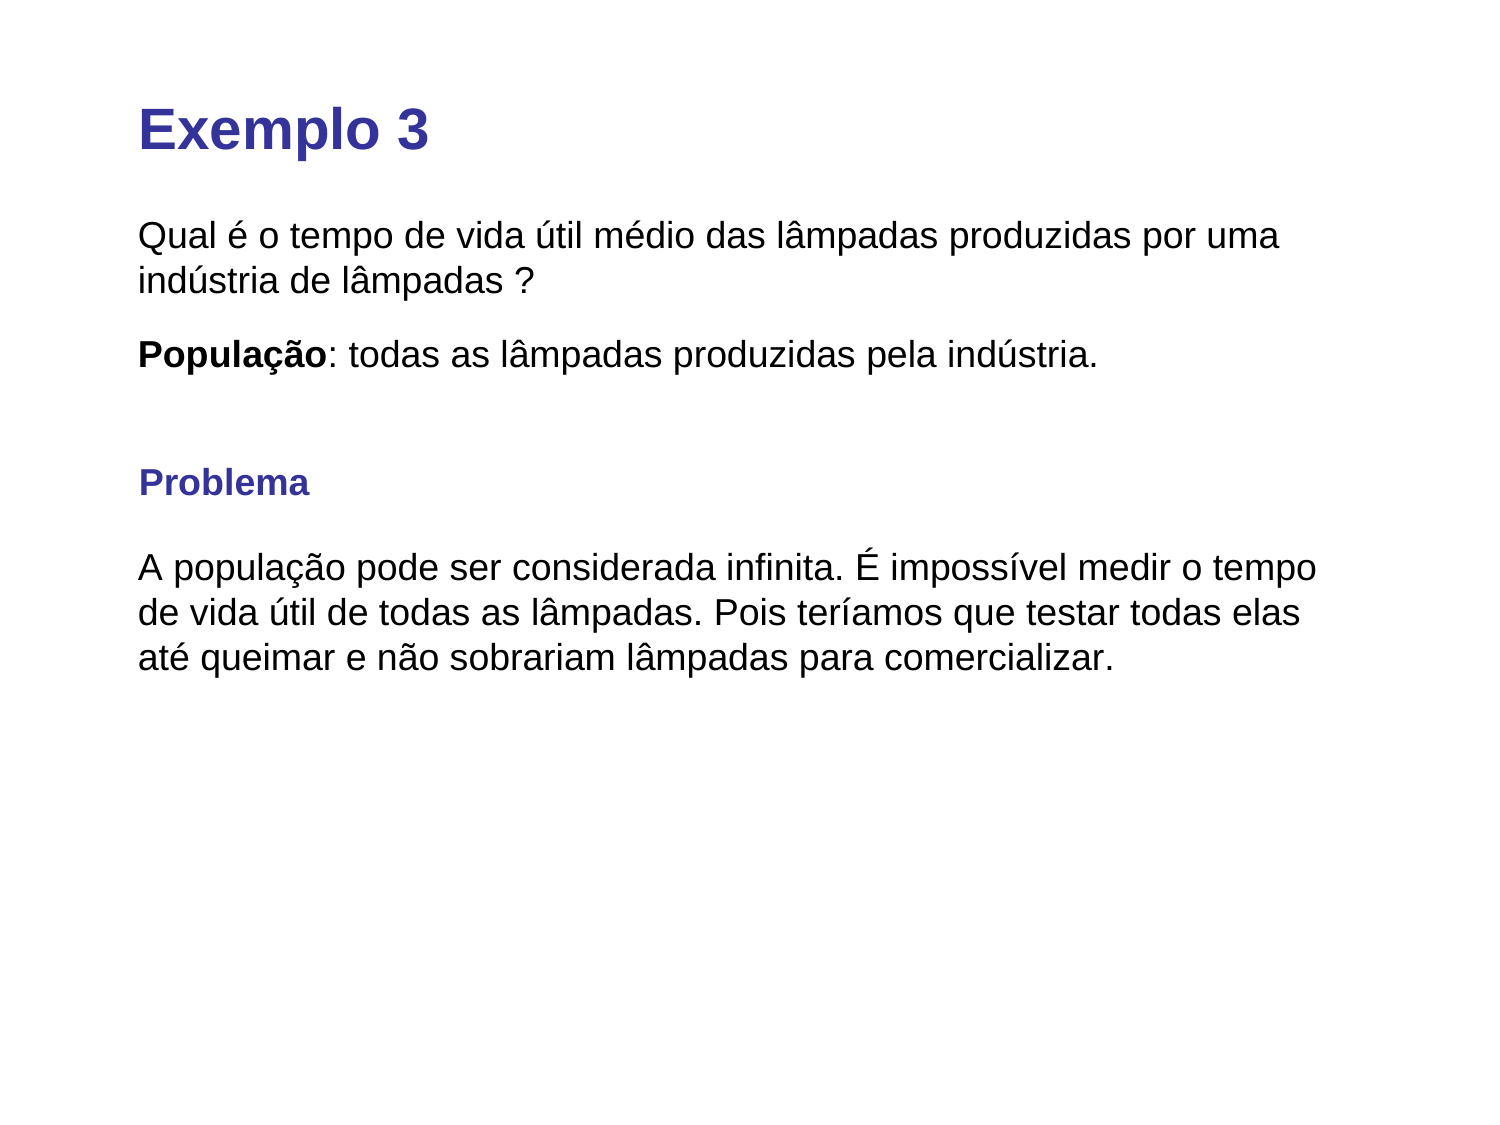

Exemplo 3
Qual é o tempo de vida útil médio das lâmpadas produzidas por uma indústria de lâmpadas ?
População: todas as lâmpadas produzidas pela indústria.
Problema
A população pode ser considerada infinita. É impossível medir o tempo de vida útil de todas as lâmpadas. Pois teríamos que testar todas elas até queimar e não sobrariam lâmpadas para comercializar.